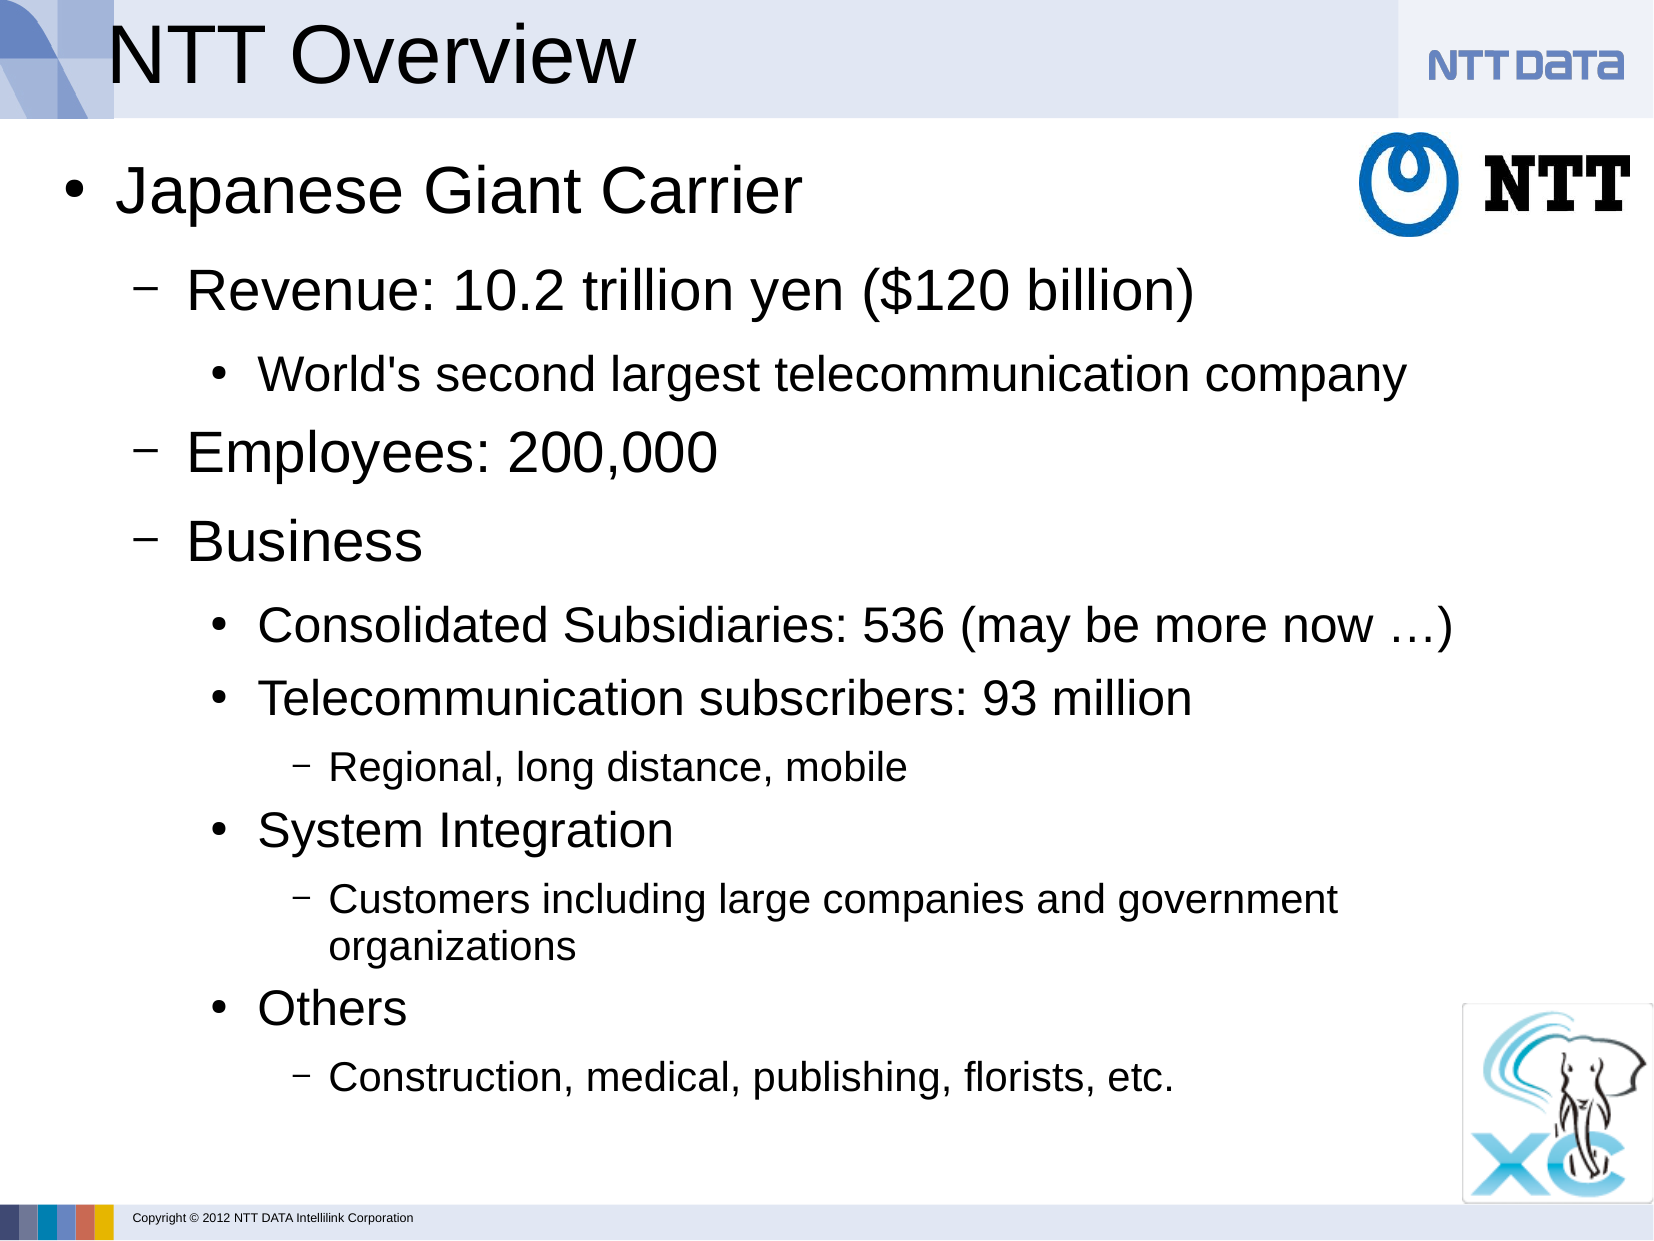

# NTT Overview
Japanese Giant Carrier
Revenue: 10.2 trillion yen ($120 billion)
World's second largest telecommunication company
Employees: 200,000
Business
Consolidated Subsidiaries: 536 (may be more now …)
Telecommunication subscribers: 93 million
Regional, long distance, mobile
System Integration
Customers including large companies and government organizations
Others
Construction, medical, publishing, florists, etc.